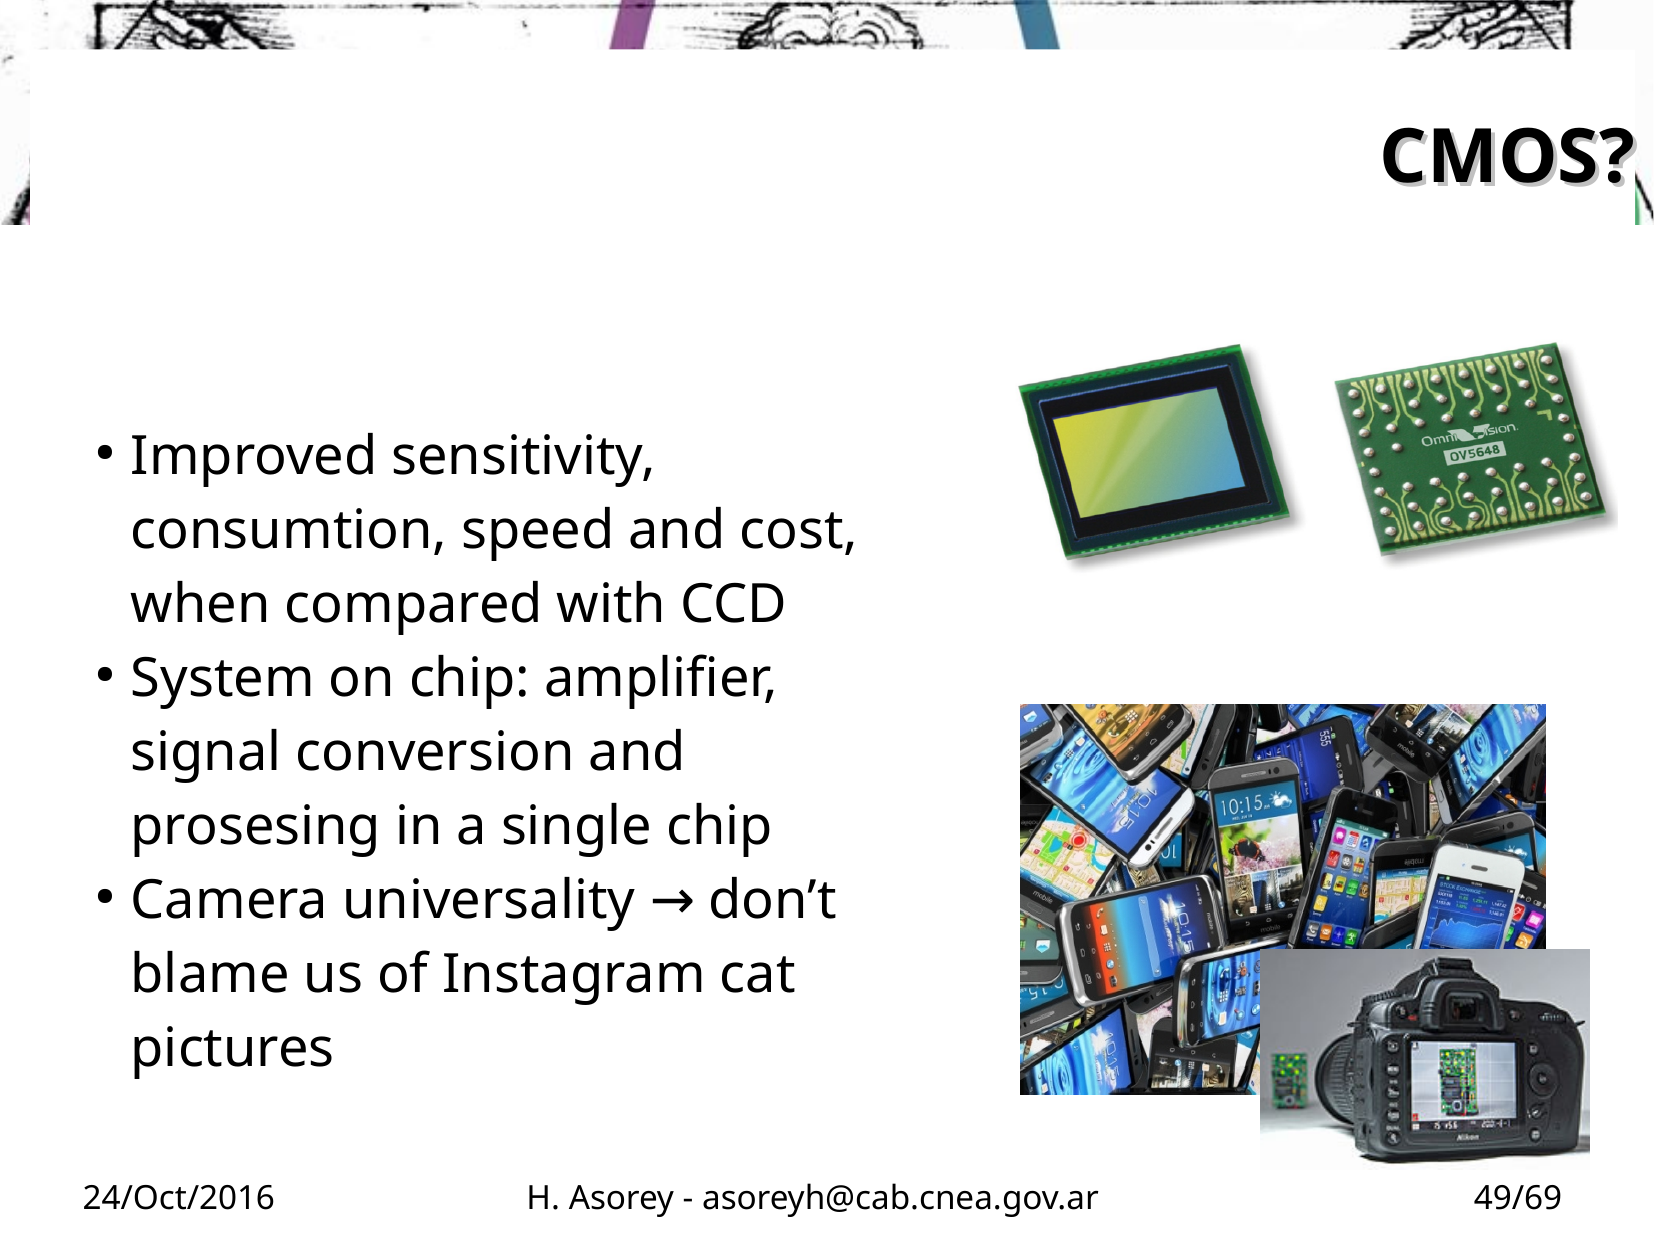

# CMOS?
Improved sensitivity, consumtion, speed and cost, when compared with CCD
System on chip: amplifier, signal conversion and prosesing in a single chip
Camera universality → don’t blame us of Instagram cat pictures
24/Oct/2016
H. Asorey - asoreyh@cab.cnea.gov.ar
49